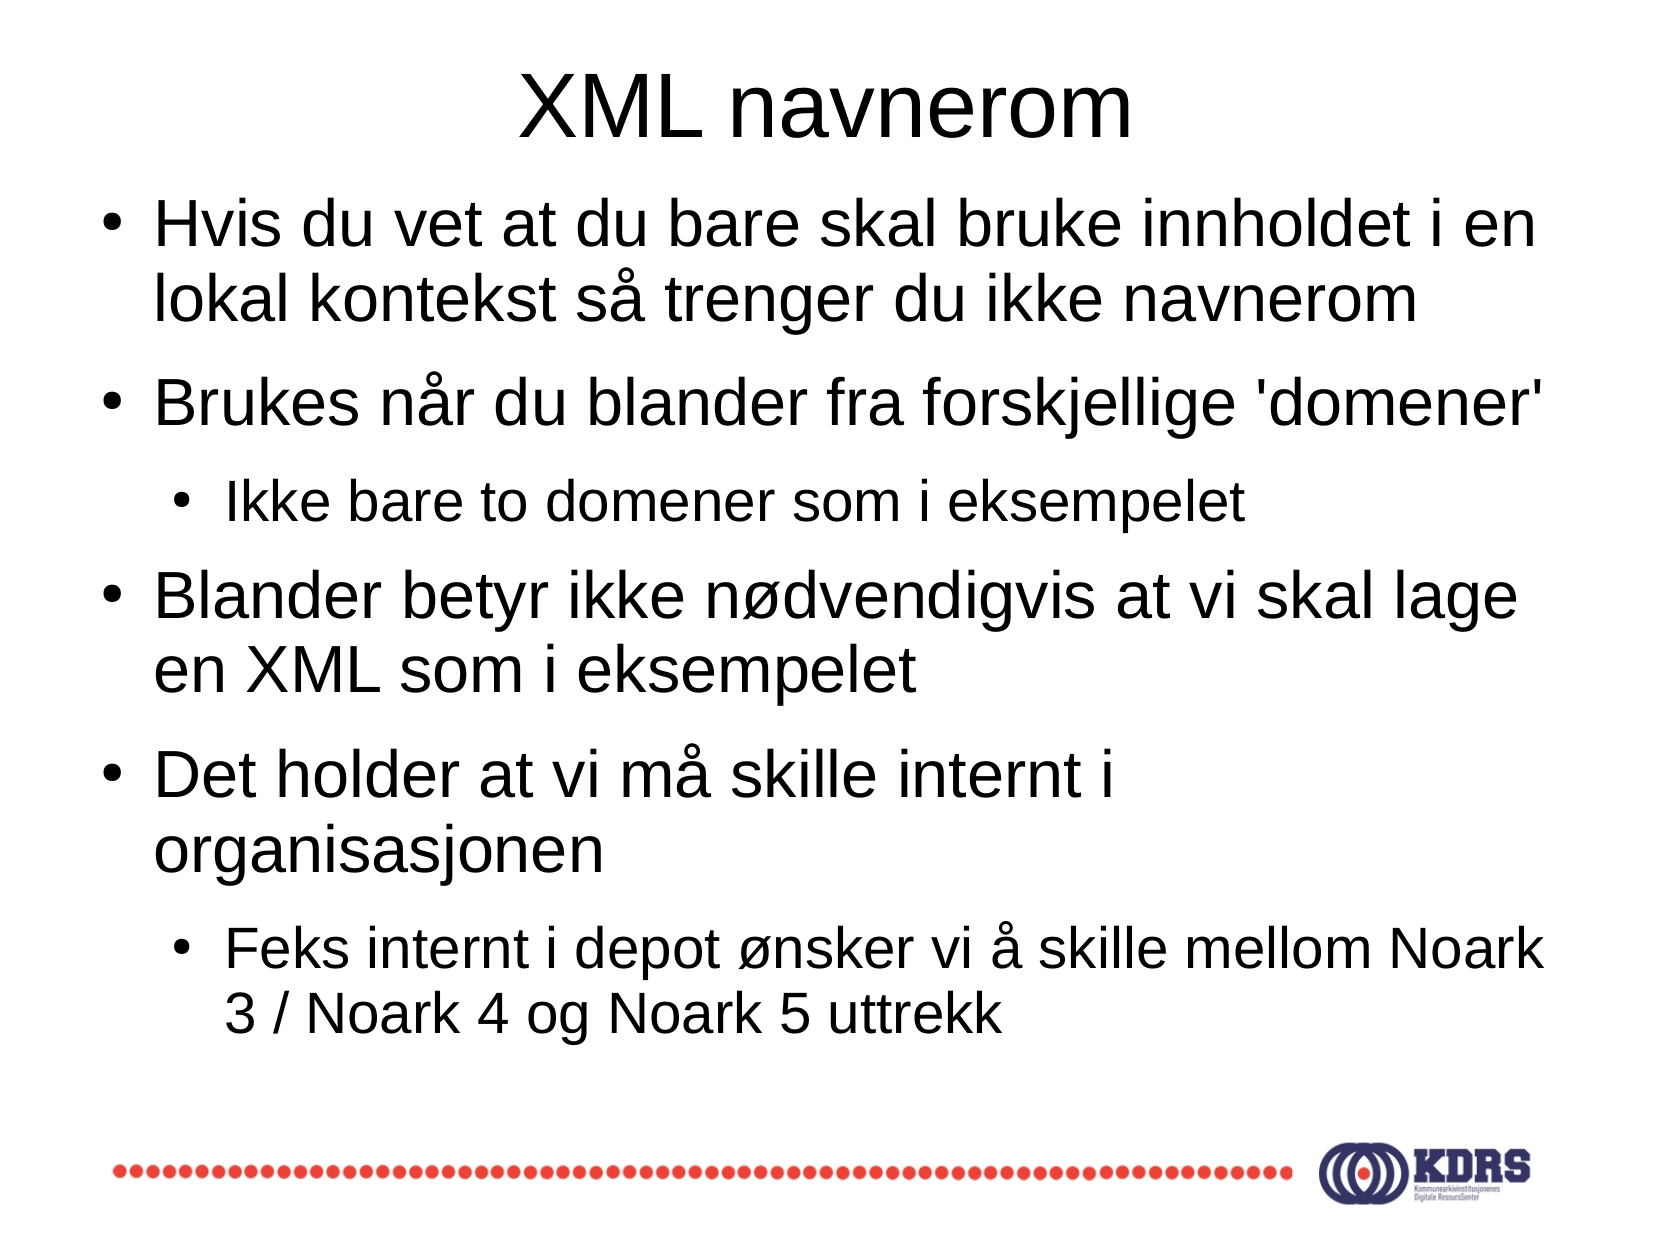

# XML navnerom
Hvis du vet at du bare skal bruke innholdet i en lokal kontekst så trenger du ikke navnerom
Brukes når du blander fra forskjellige 'domener'
Ikke bare to domener som i eksempelet
Blander betyr ikke nødvendigvis at vi skal lage en XML som i eksempelet
Det holder at vi må skille internt i organisasjonen
Feks internt i depot ønsker vi å skille mellom Noark 3 / Noark 4 og Noark 5 uttrekk